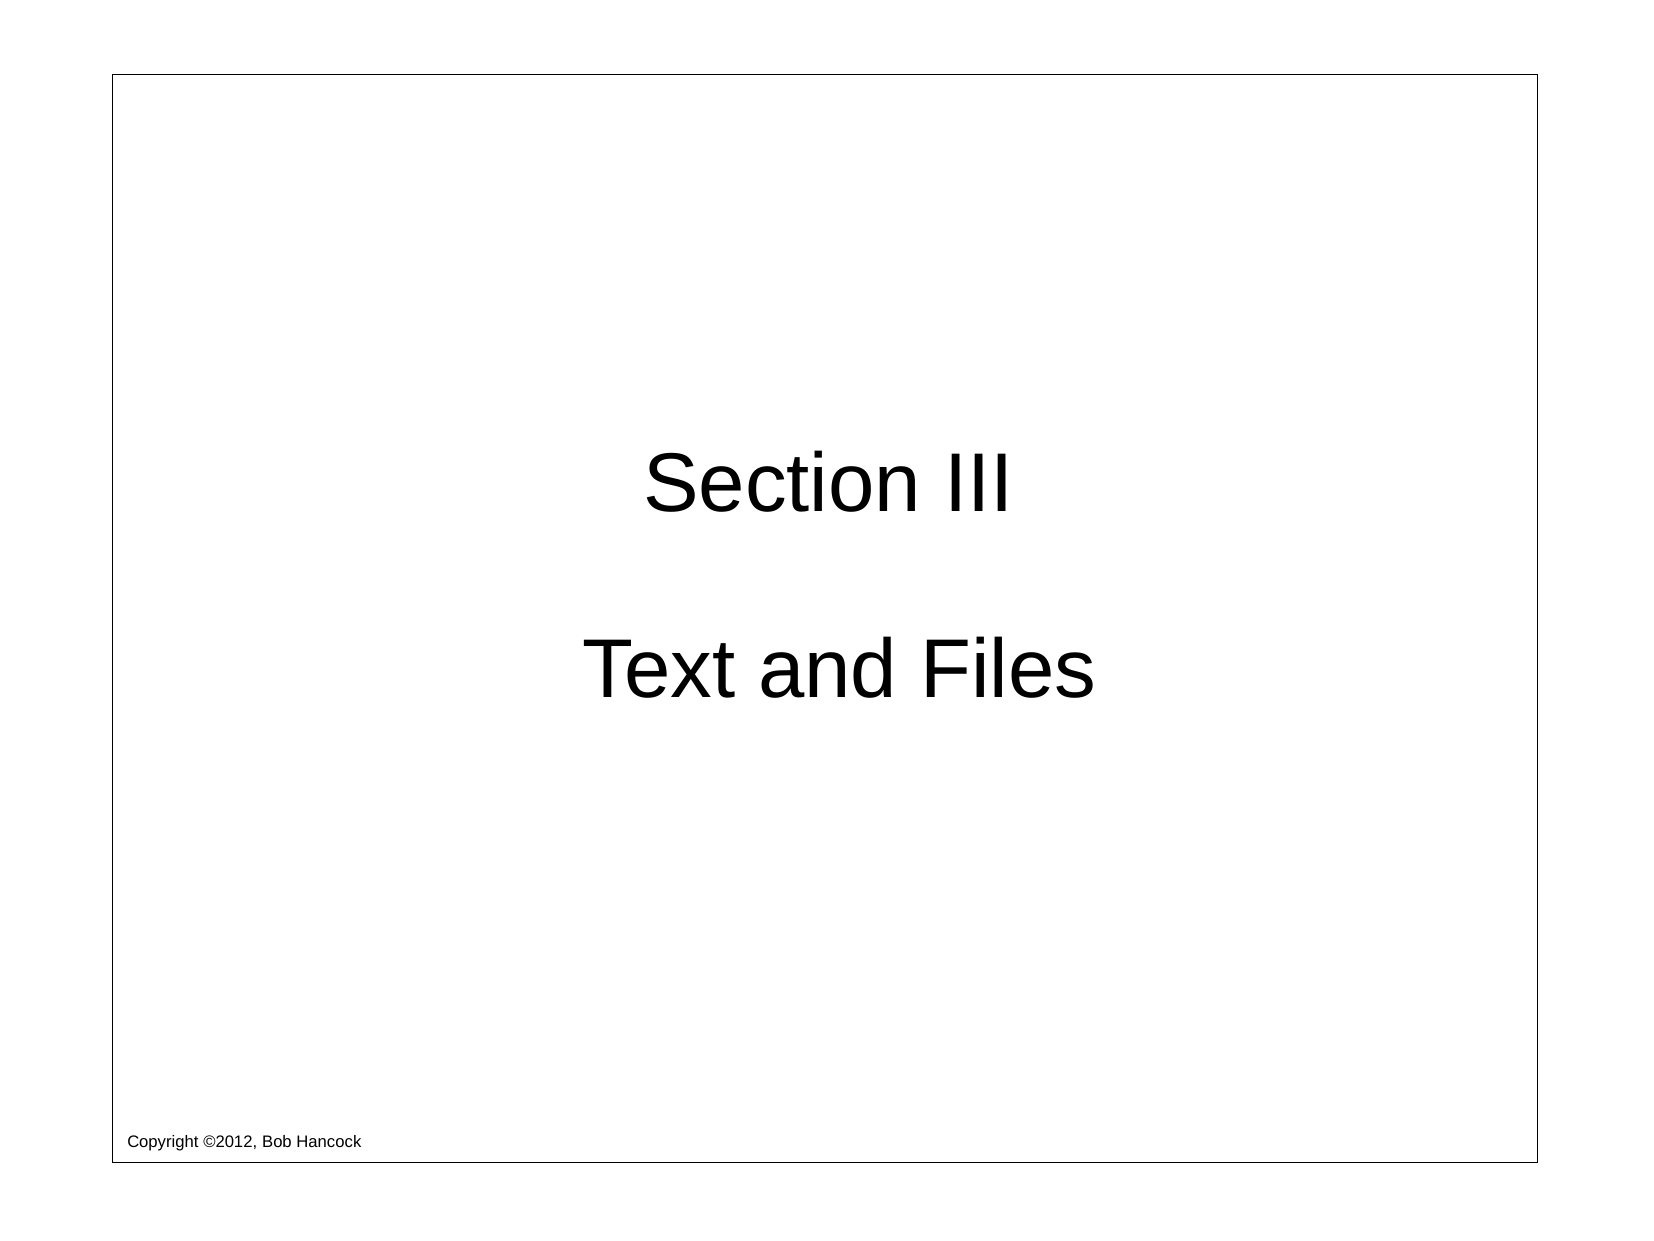

# Section III Text and Files
Copyright ©2012, Bob Hancock